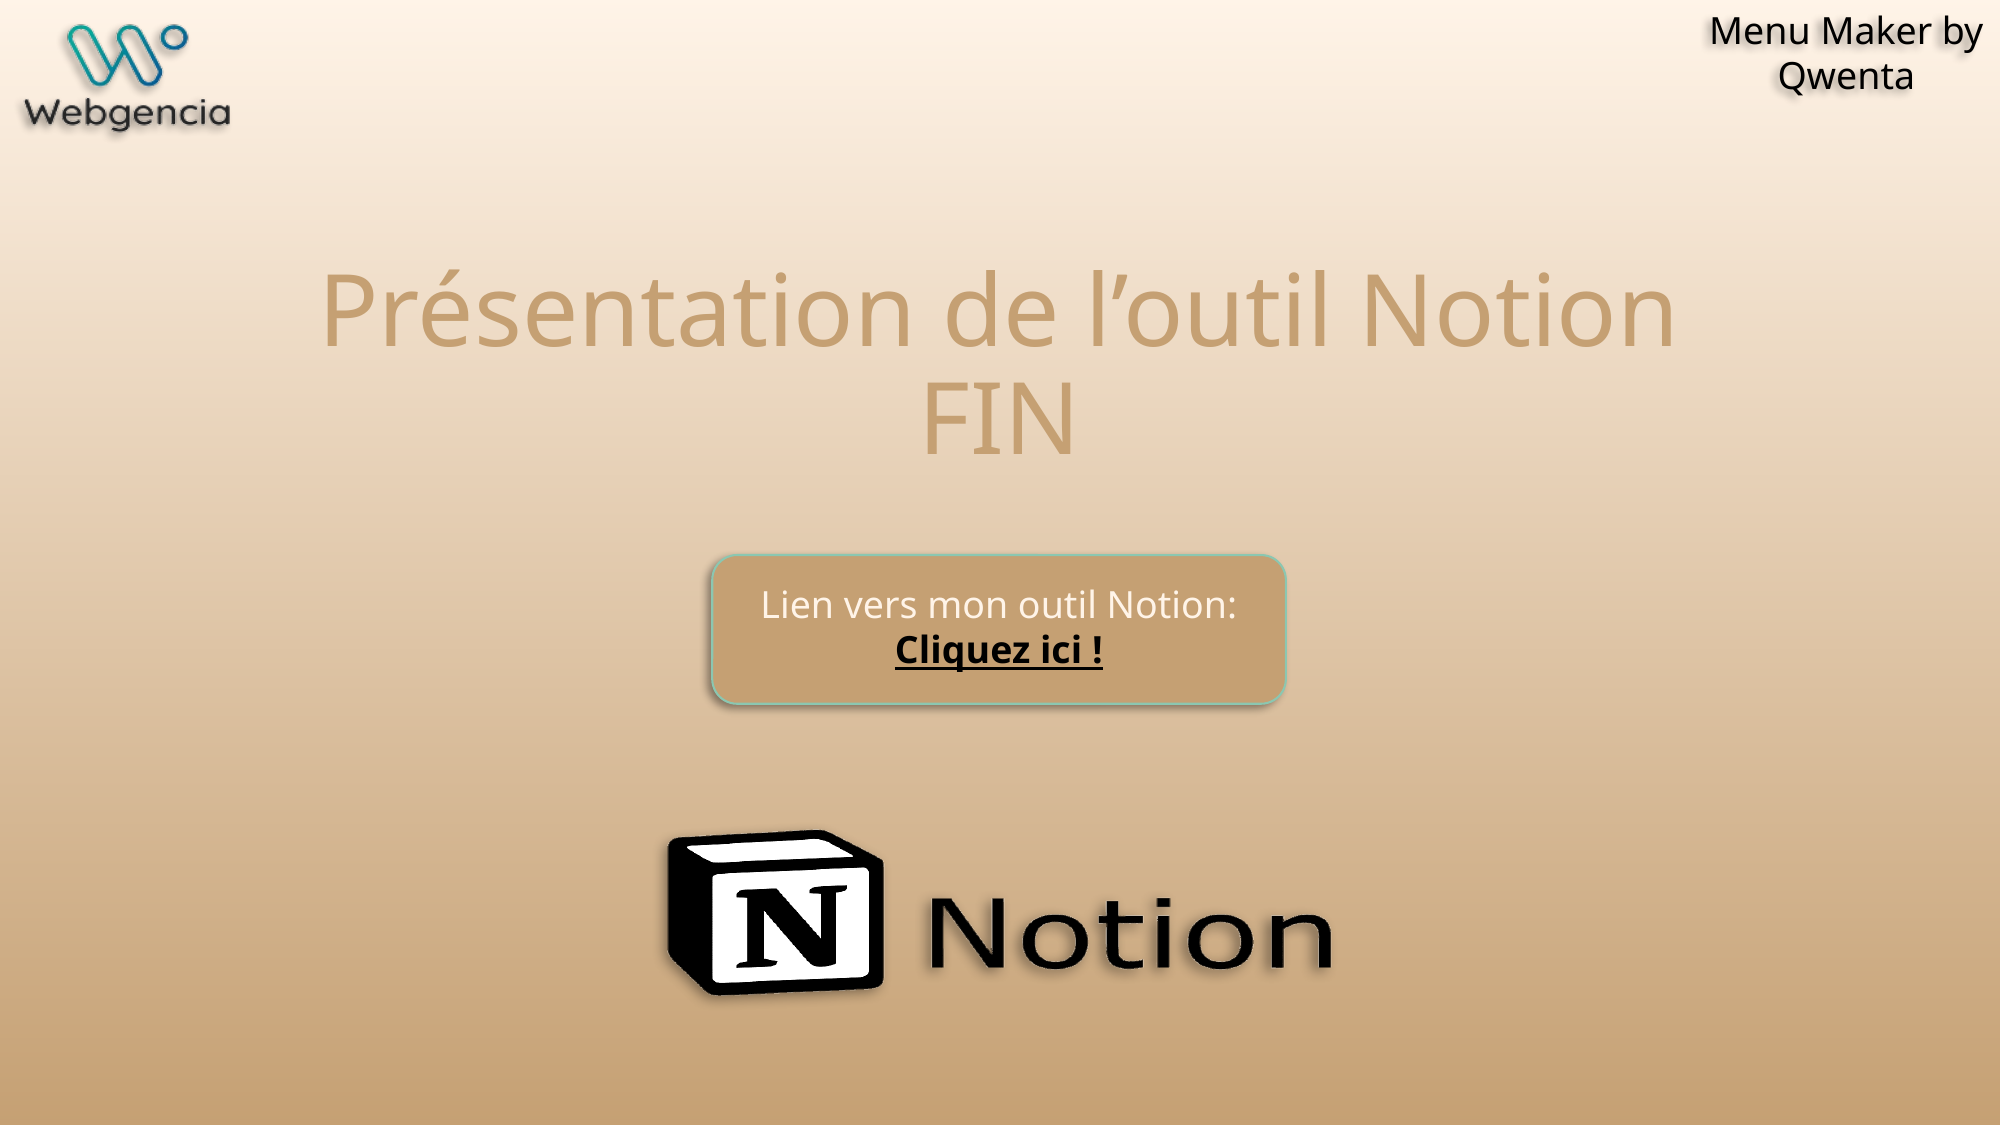

Menu Maker by
Qwenta
# Présentation de l’outil Notion FIN
Lien vers mon outil Notion:Cliquez ici !